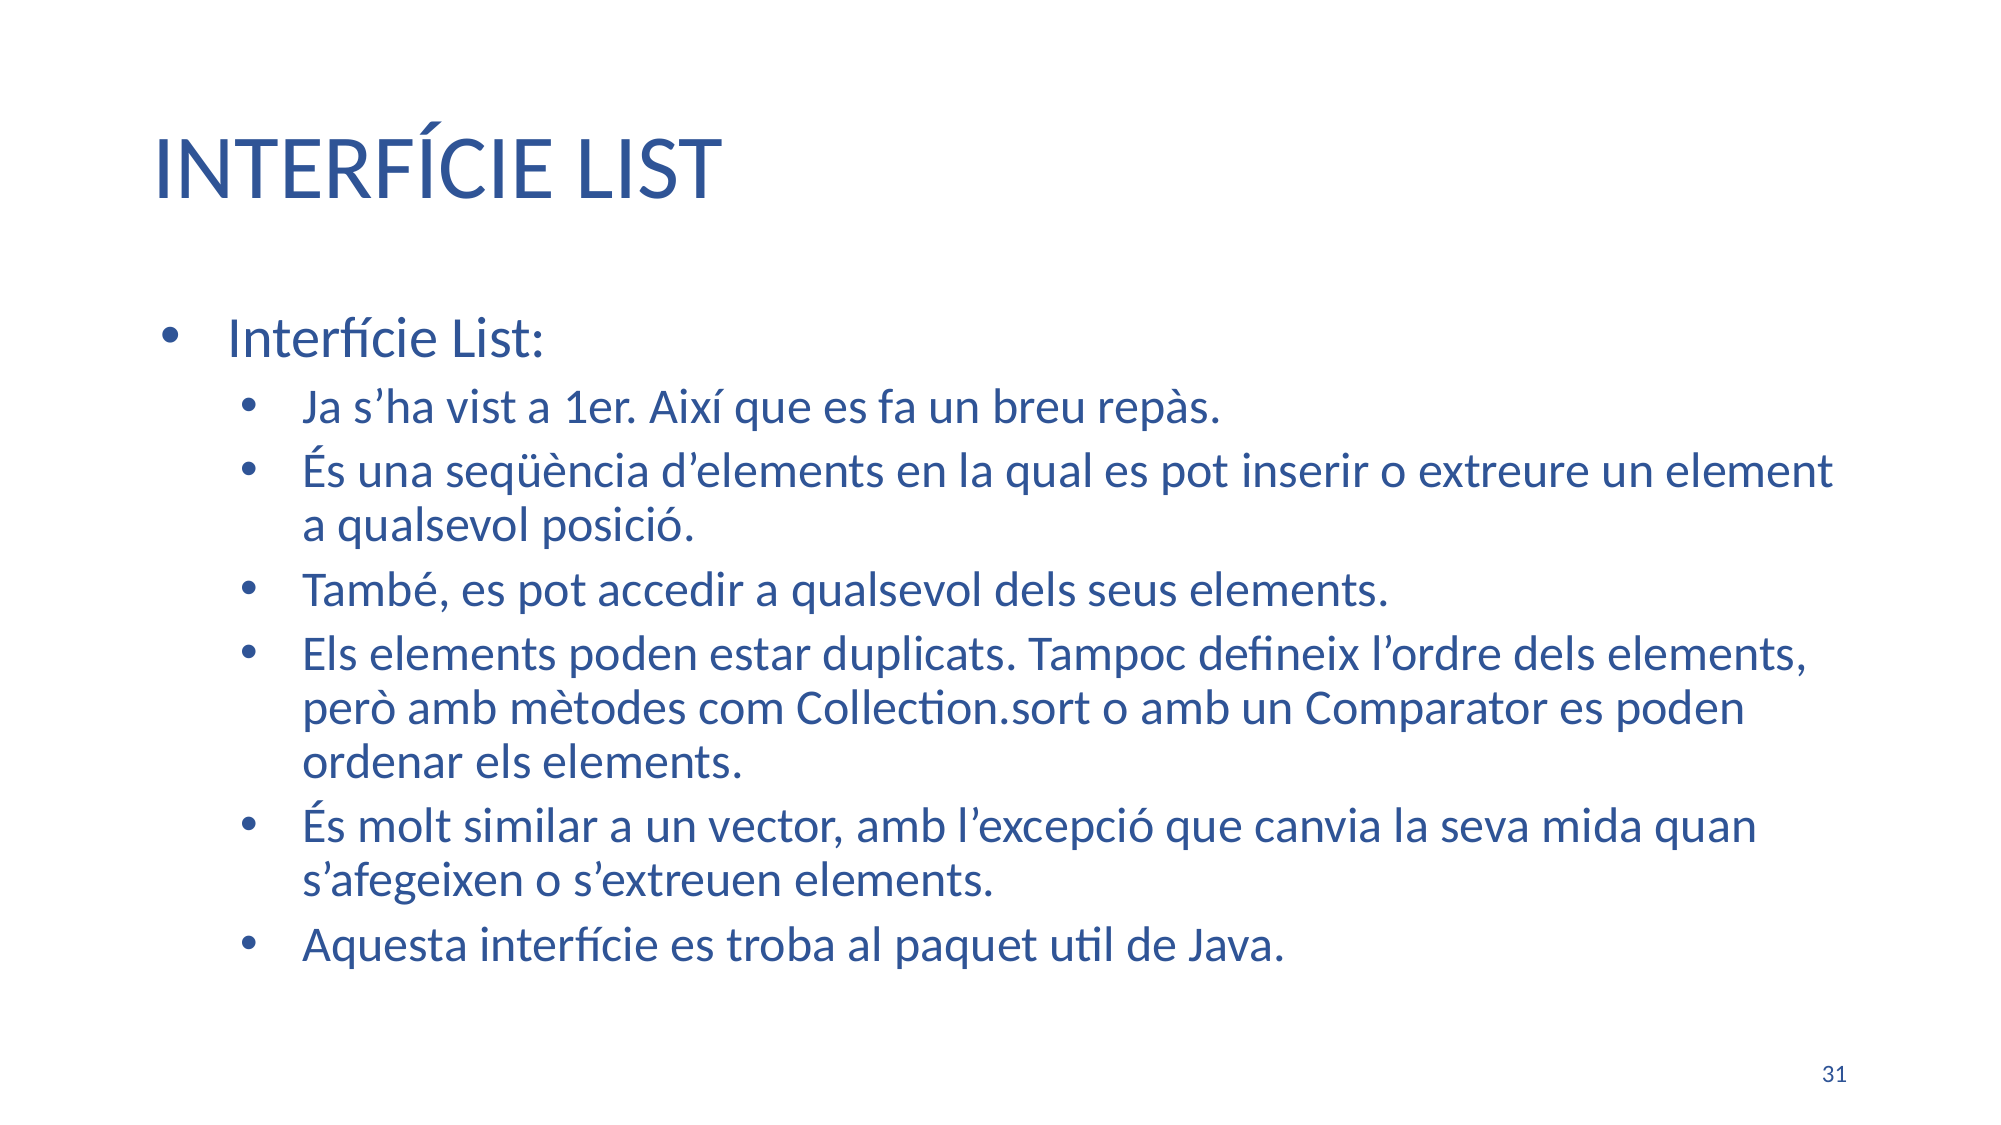

# INTERFÍCIE LIST
Interfície List:
Ja s’ha vist a 1er. Així que es fa un breu repàs.
És una seqüència d’elements en la qual es pot inserir o extreure un element a qualsevol posició.
També, es pot accedir a qualsevol dels seus elements.
Els elements poden estar duplicats. Tampoc defineix l’ordre dels elements, però amb mètodes com Collection.sort o amb un Comparator es poden ordenar els elements.
És molt similar a un vector, amb l’excepció que canvia la seva mida quan s’afegeixen o s’extreuen elements.
Aquesta interfície es troba al paquet util de Java.